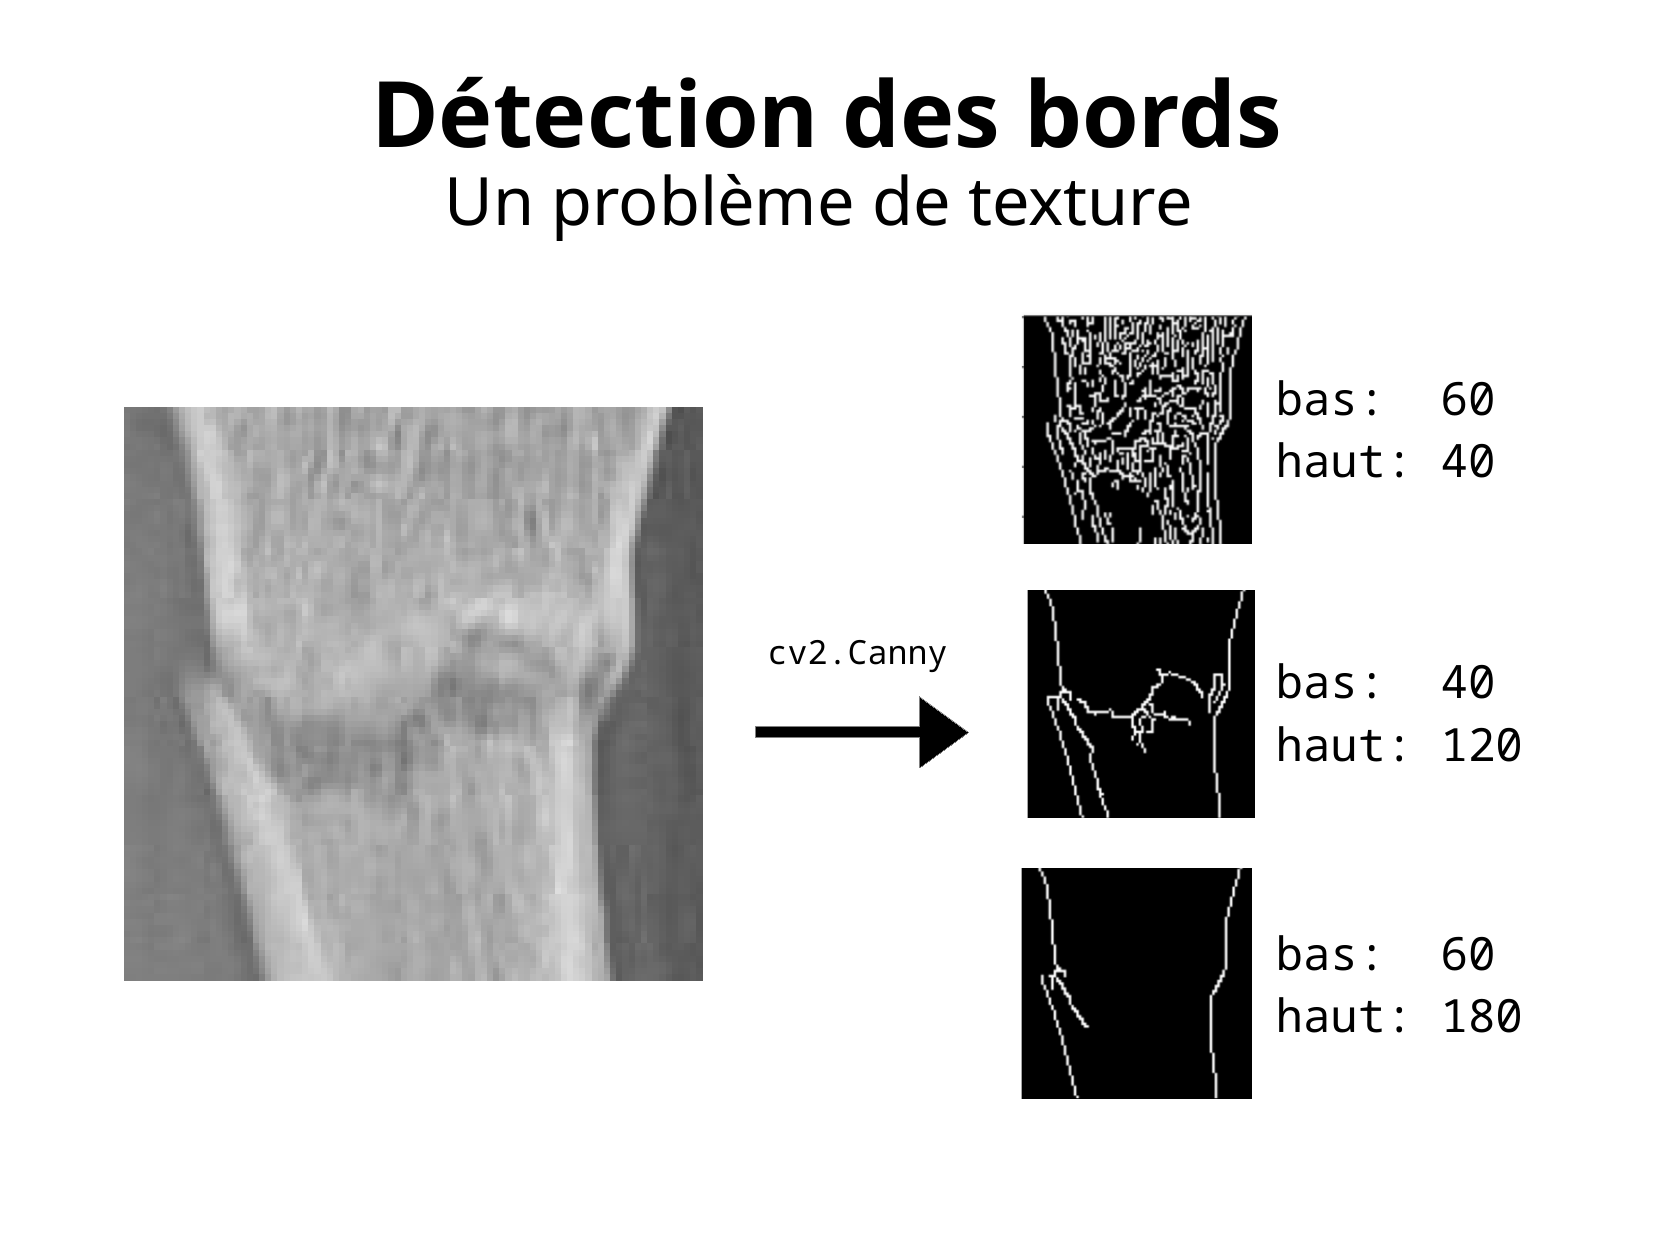

# Détection des bords
Un problème de texture
bas: 60
haut: 40
cv2.Canny
bas: 40
haut: 120
bas: 60
haut: 180